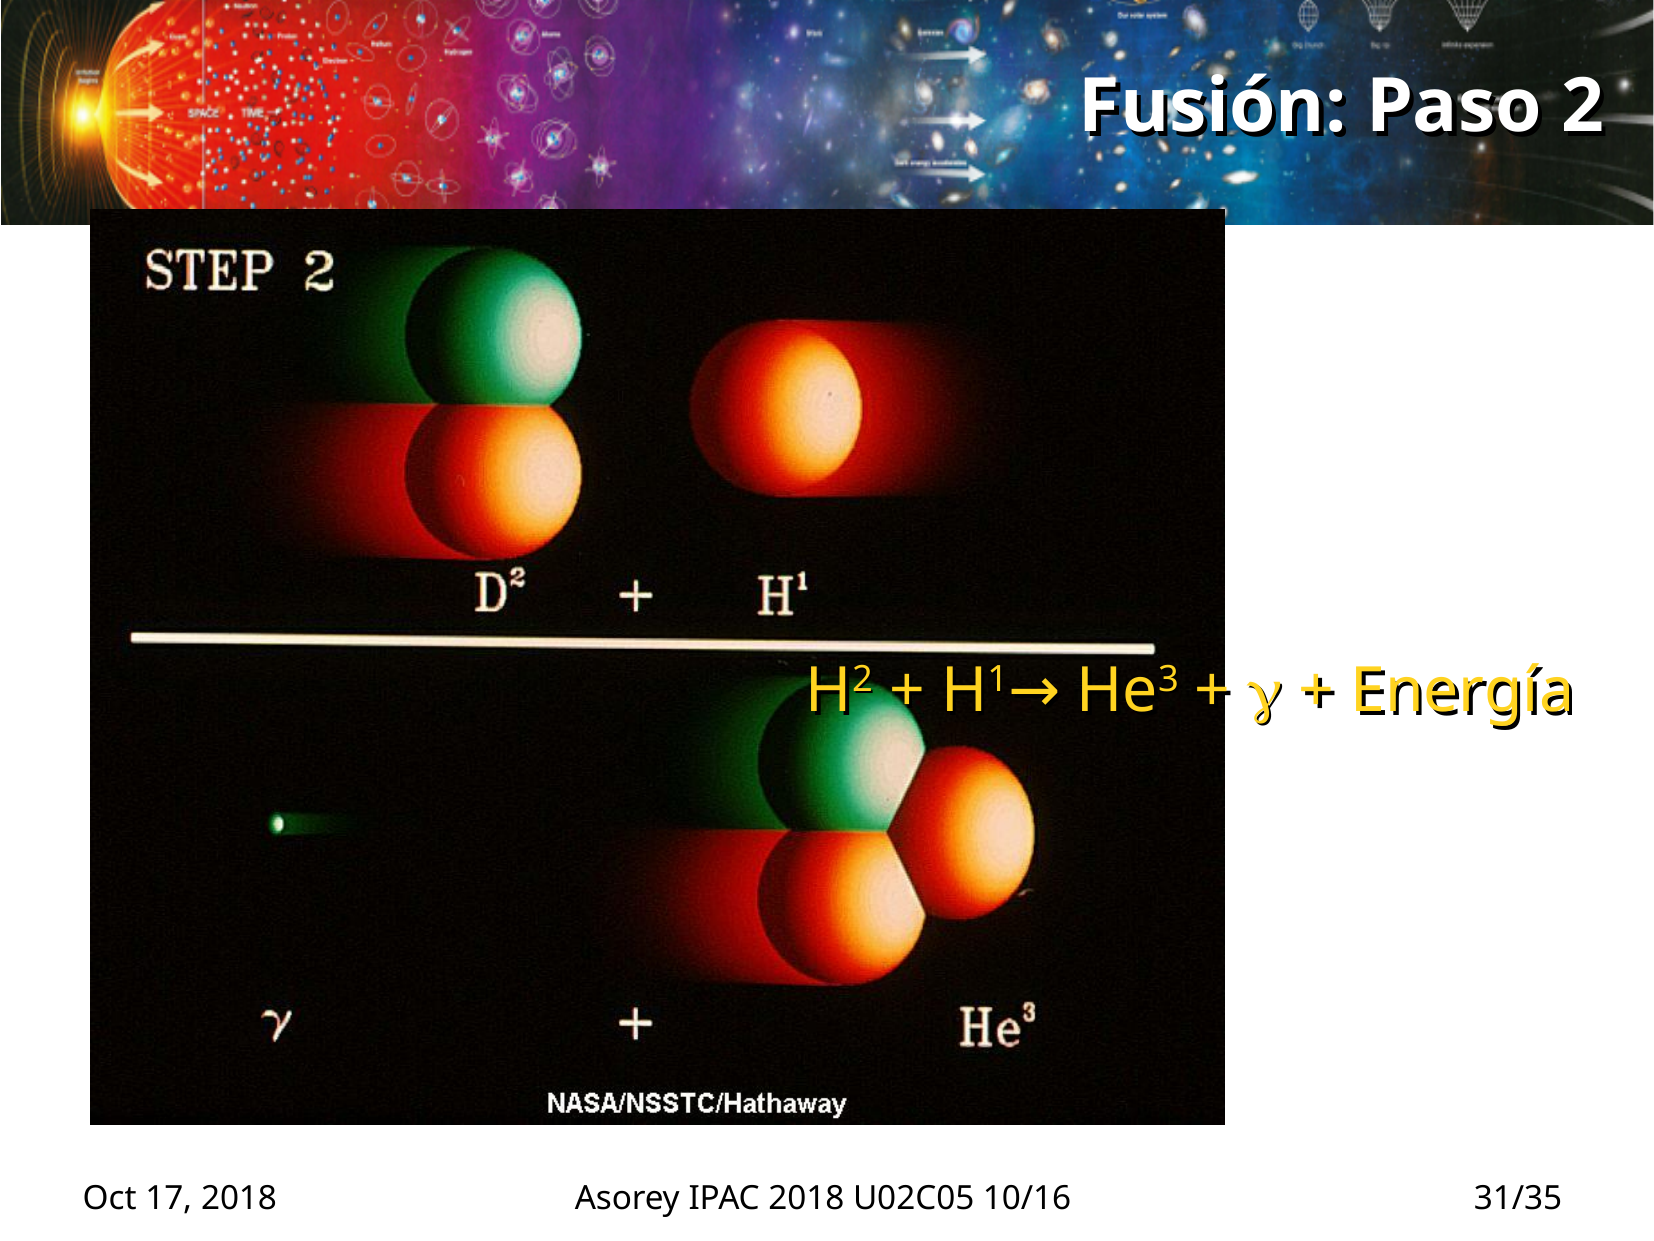

# Fusión: Paso 2
H2 + H1→ He3 + g + Energía
Oct 17, 2018
Asorey IPAC 2018 U02C05 10/16
31